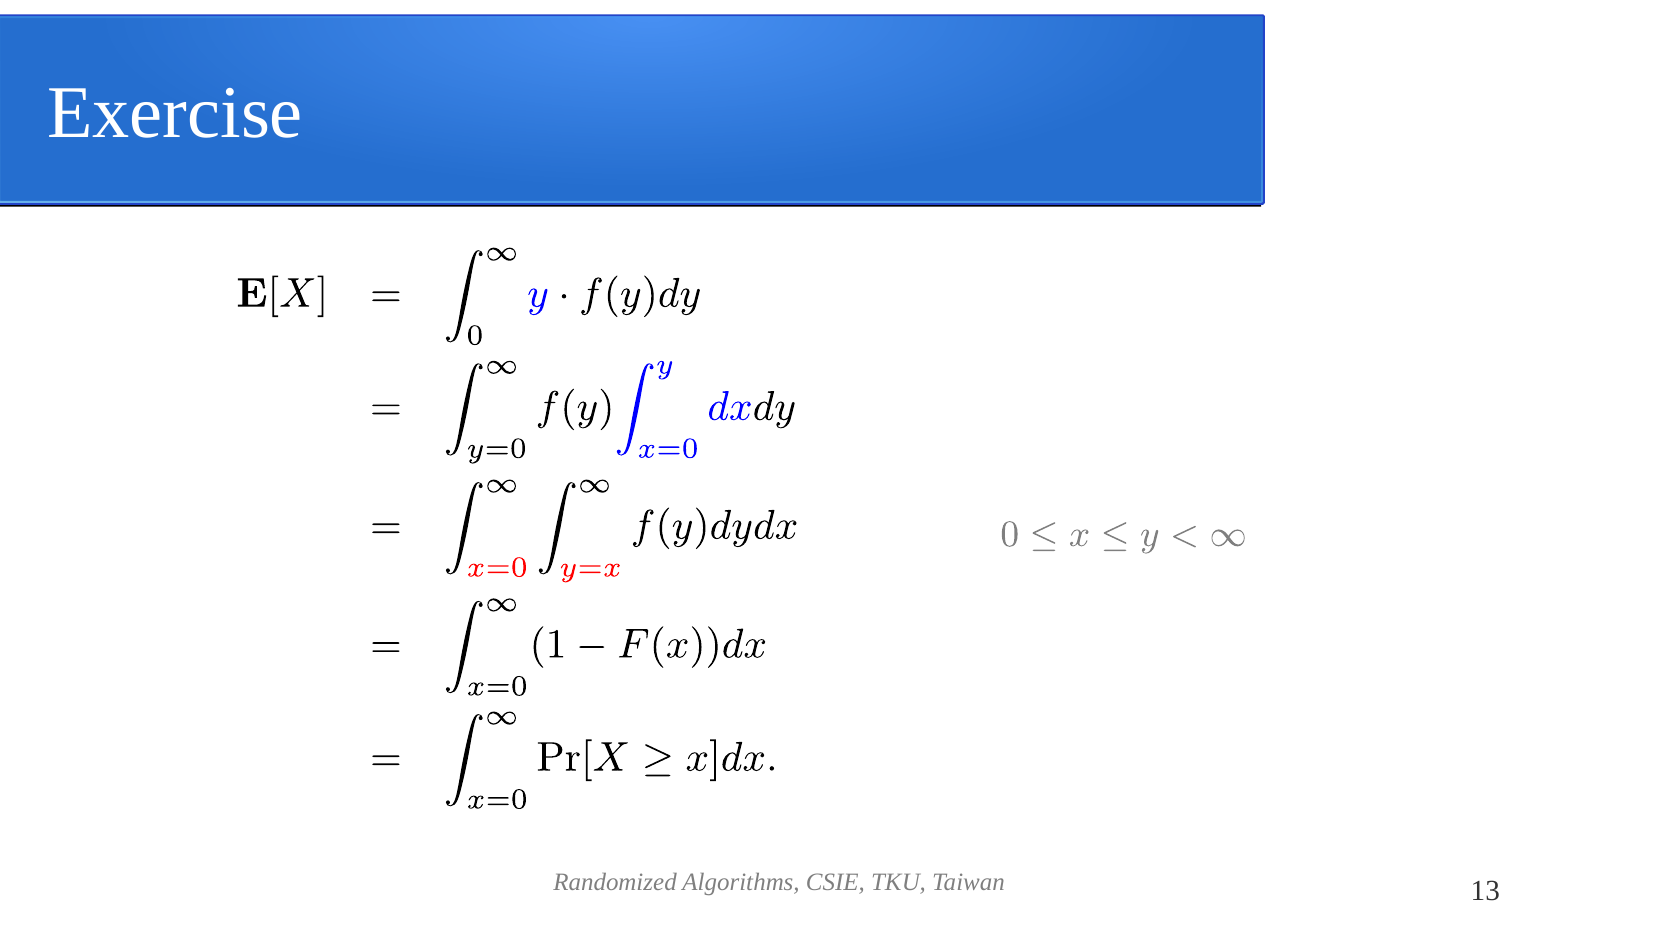

# Exercise
Randomized Algorithms, CSIE, TKU, Taiwan
13